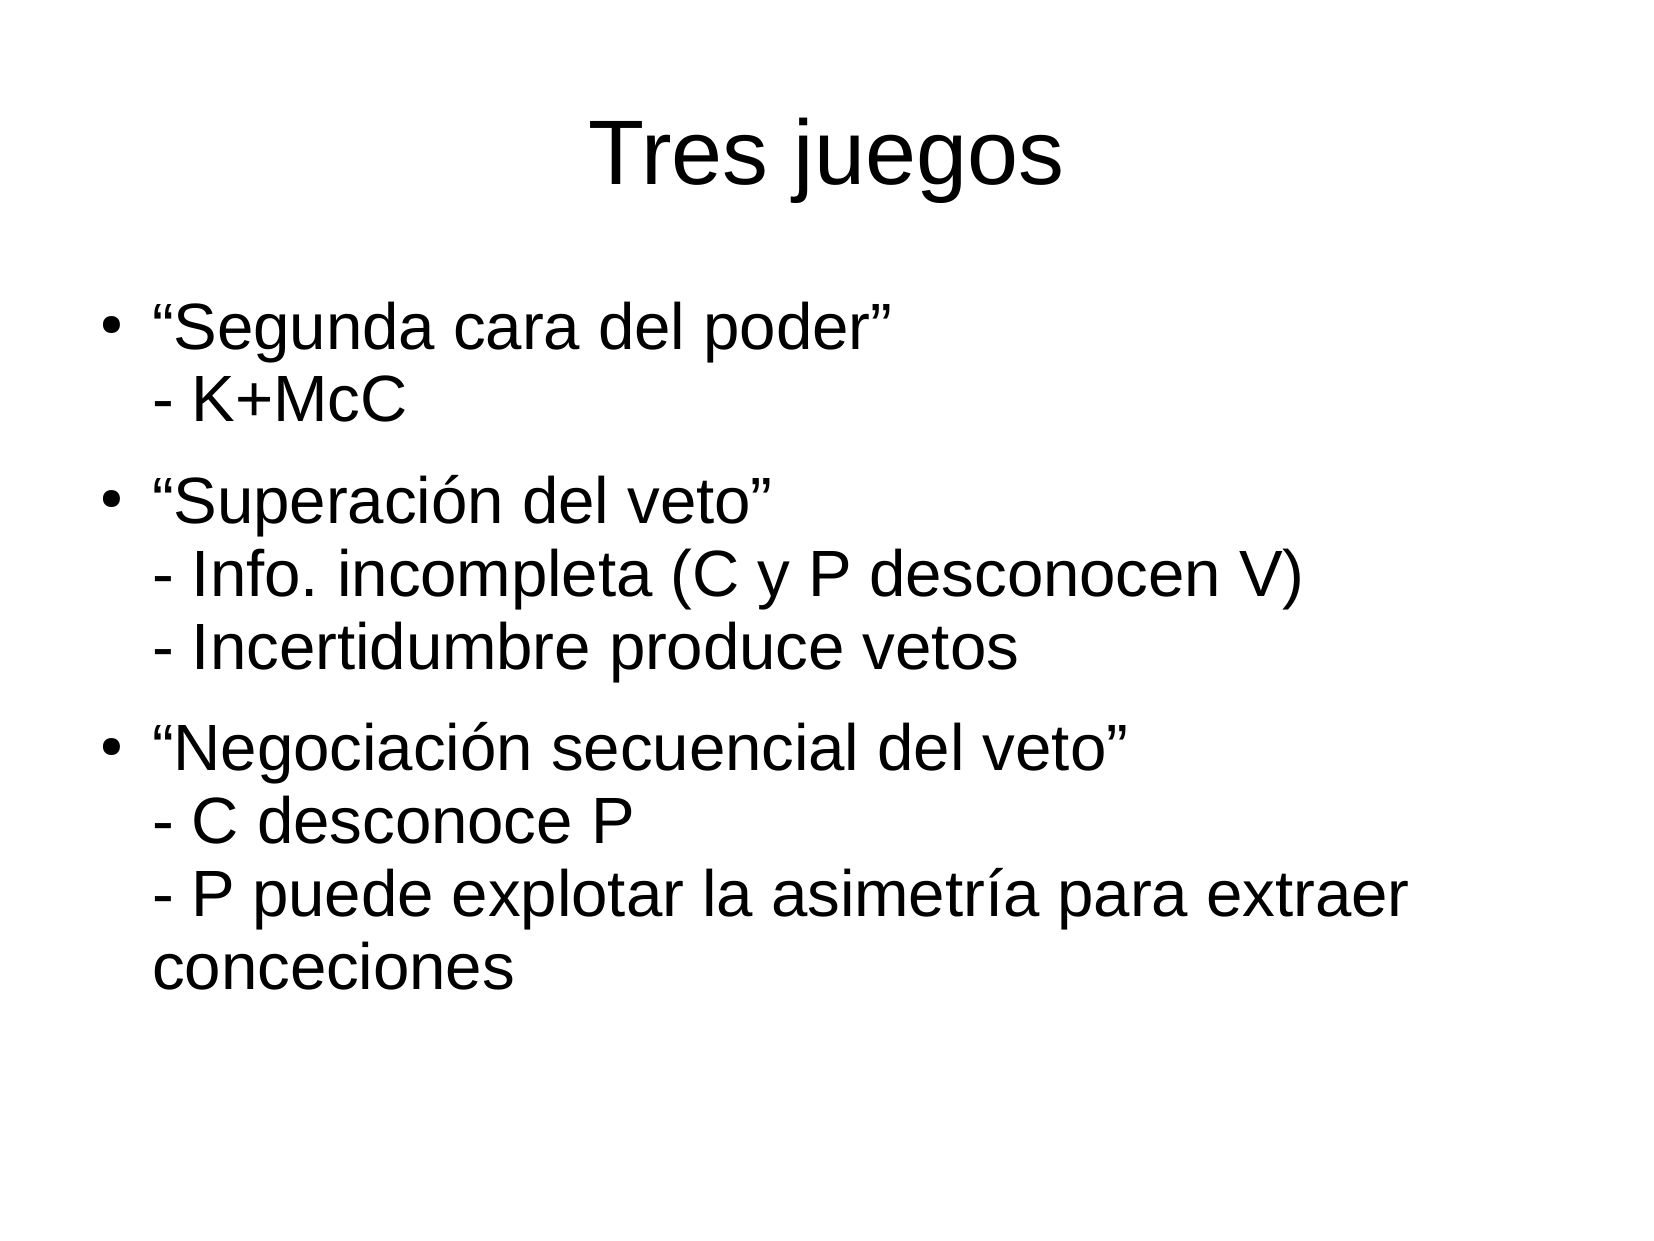

# Tres juegos
“Segunda cara del poder”
- K+McC
“Superación del veto”
- Info. incompleta (C y P desconocen V)
- Incertidumbre produce vetos
“Negociación secuencial del veto”
- C desconoce P
- P puede explotar la asimetría para extraer conceciones